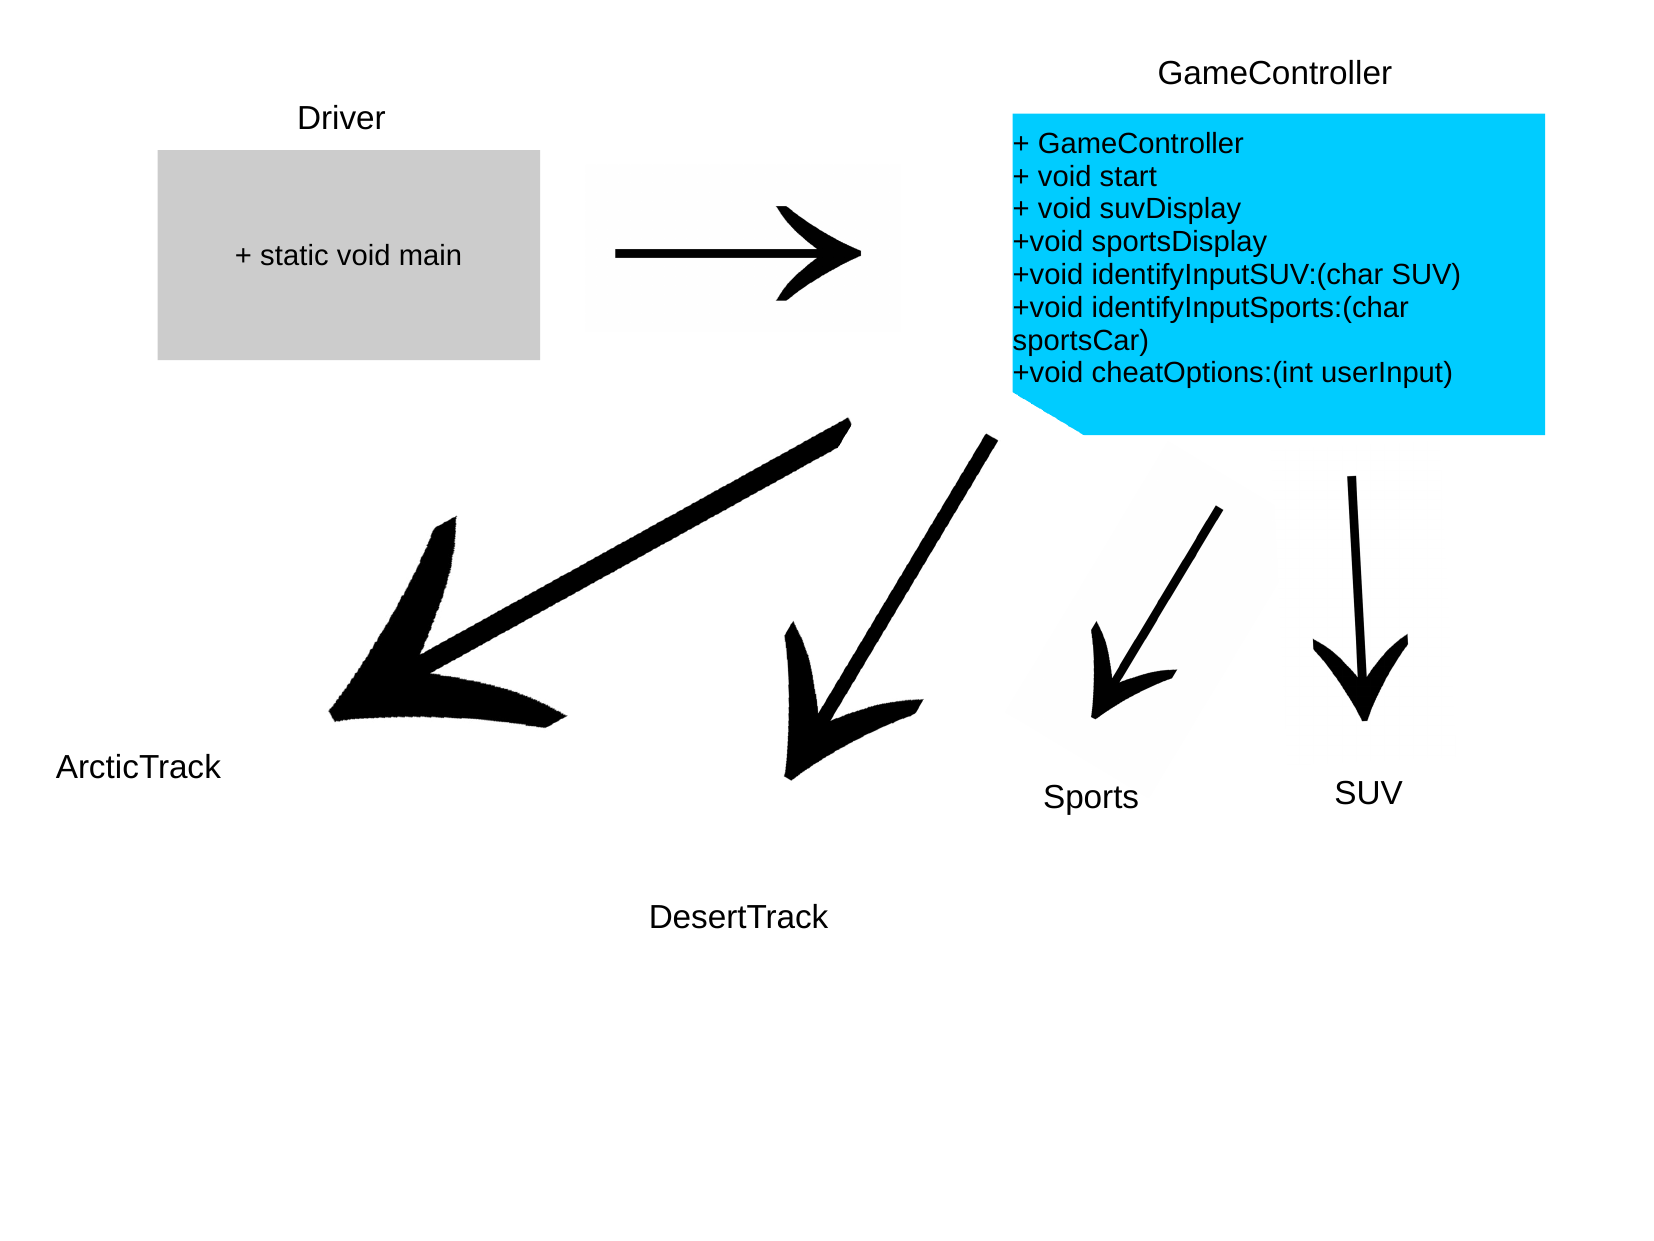

GameController
# Driver
+ GameController
+ void start
+ void suvDisplay
+void sportsDisplay
+void identifyInputSUV:(char SUV)
+void identifyInputSports:(char sportsCar)
+void cheatOptions:(int userInput)
+ static void main
ArcticTrack
SUV
Sports
DesertTrack